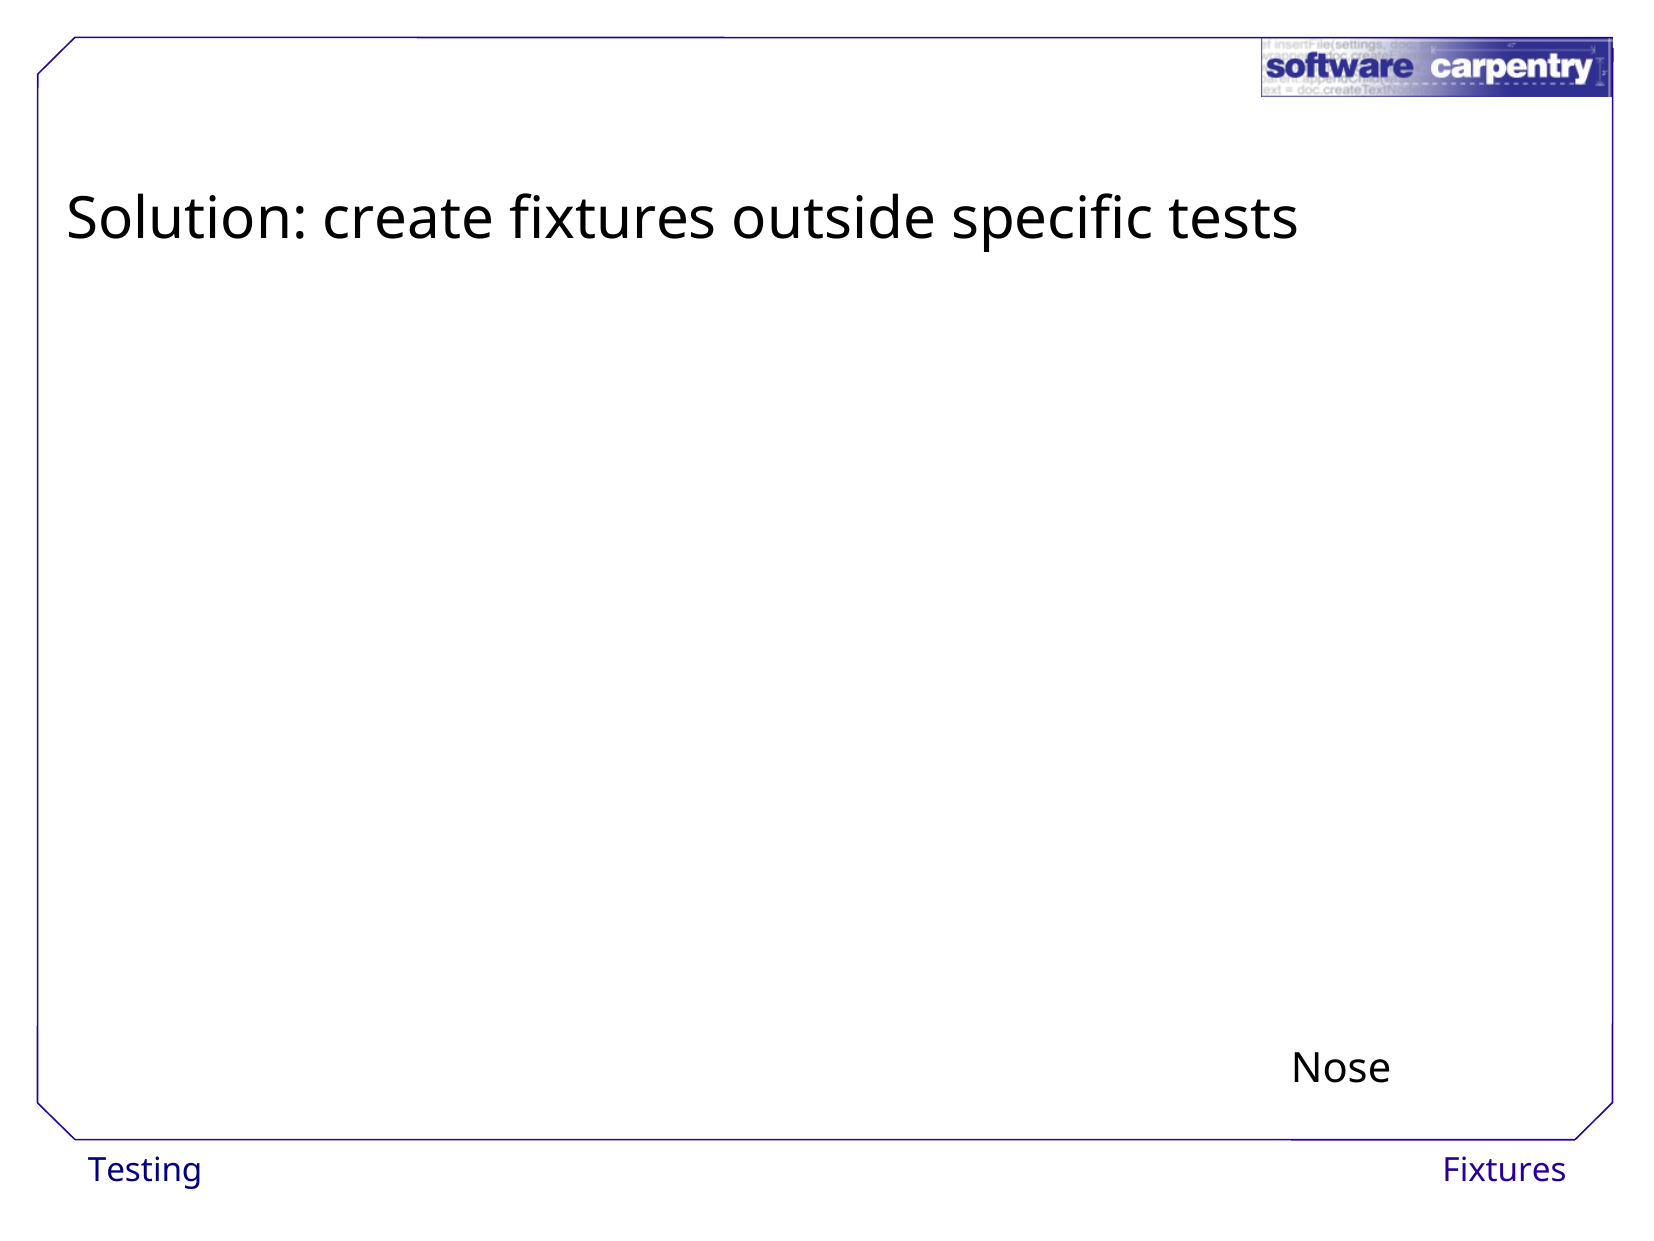

Solution: create fixtures outside specific tests
Nose